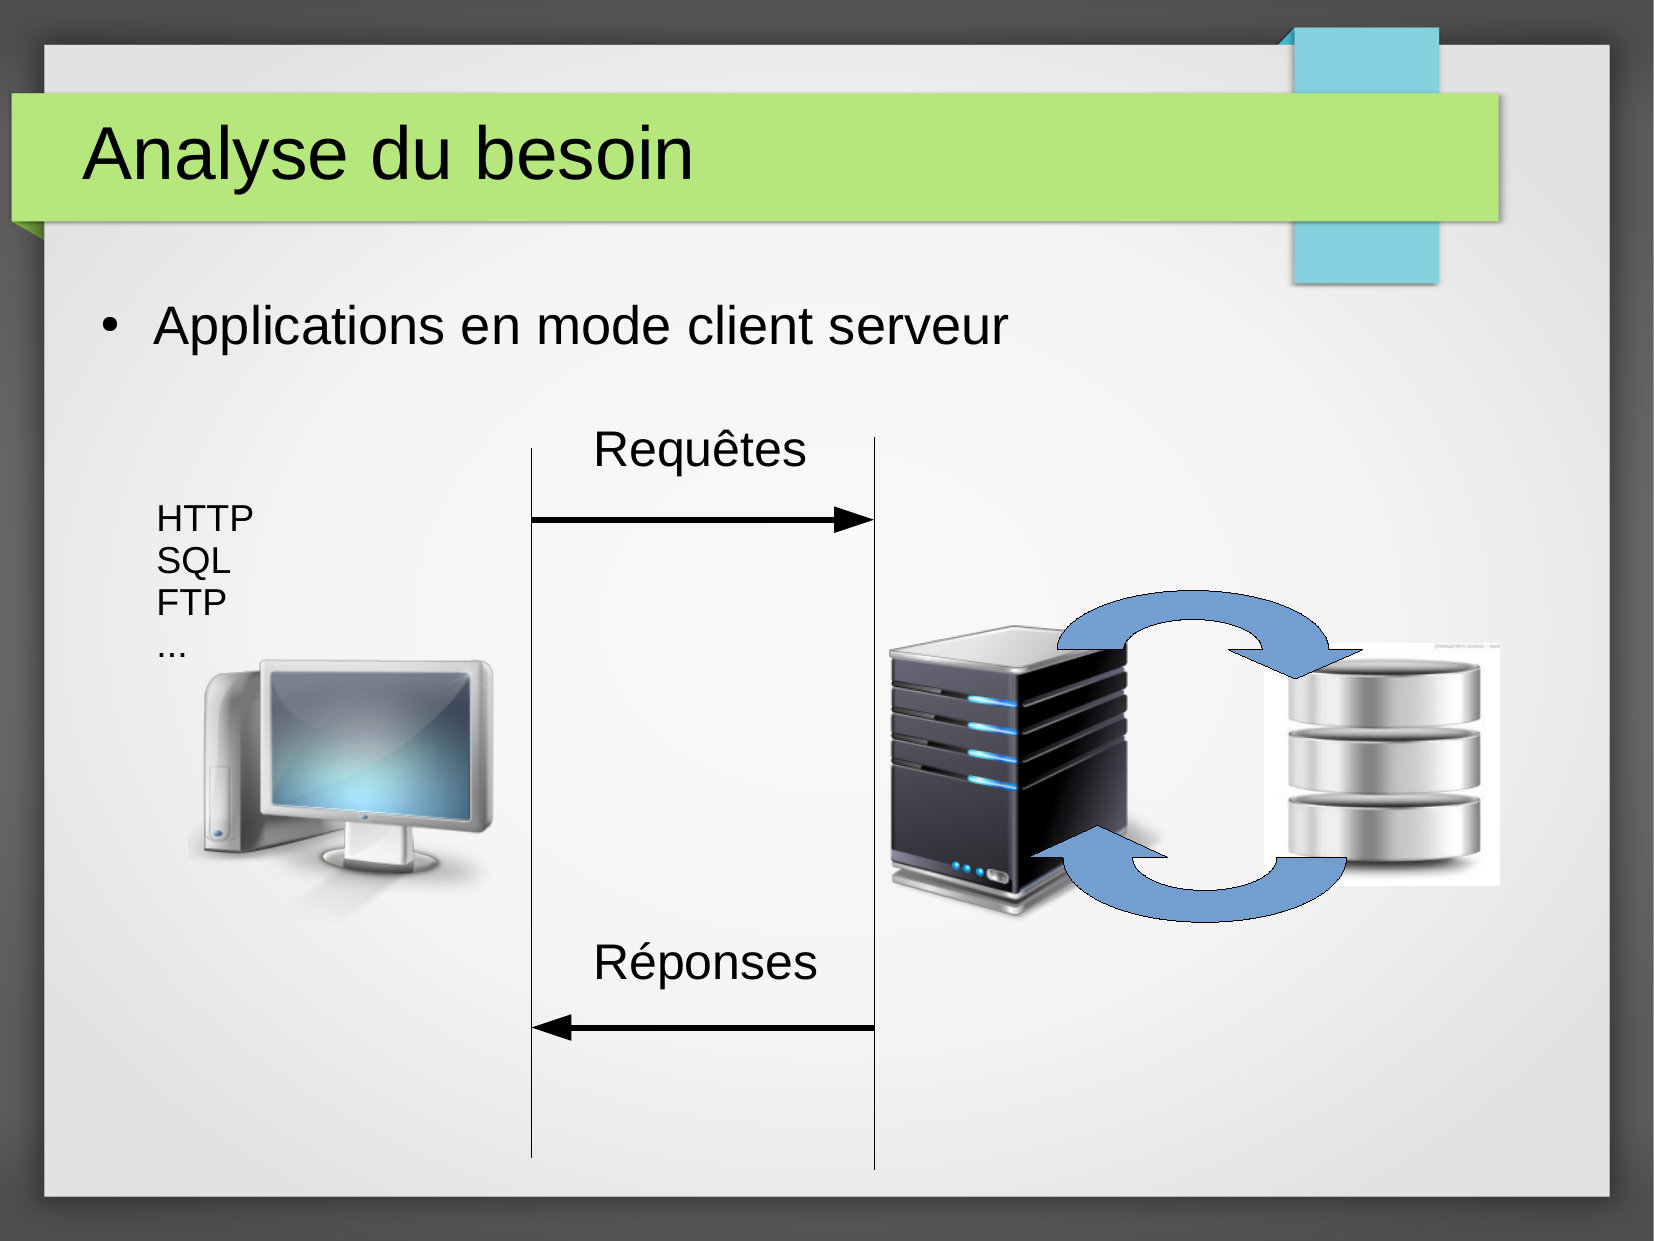

# Analyse du besoin
Applications en mode client serveur
Requêtes
HTTP
SQL
FTP
...
Réponses